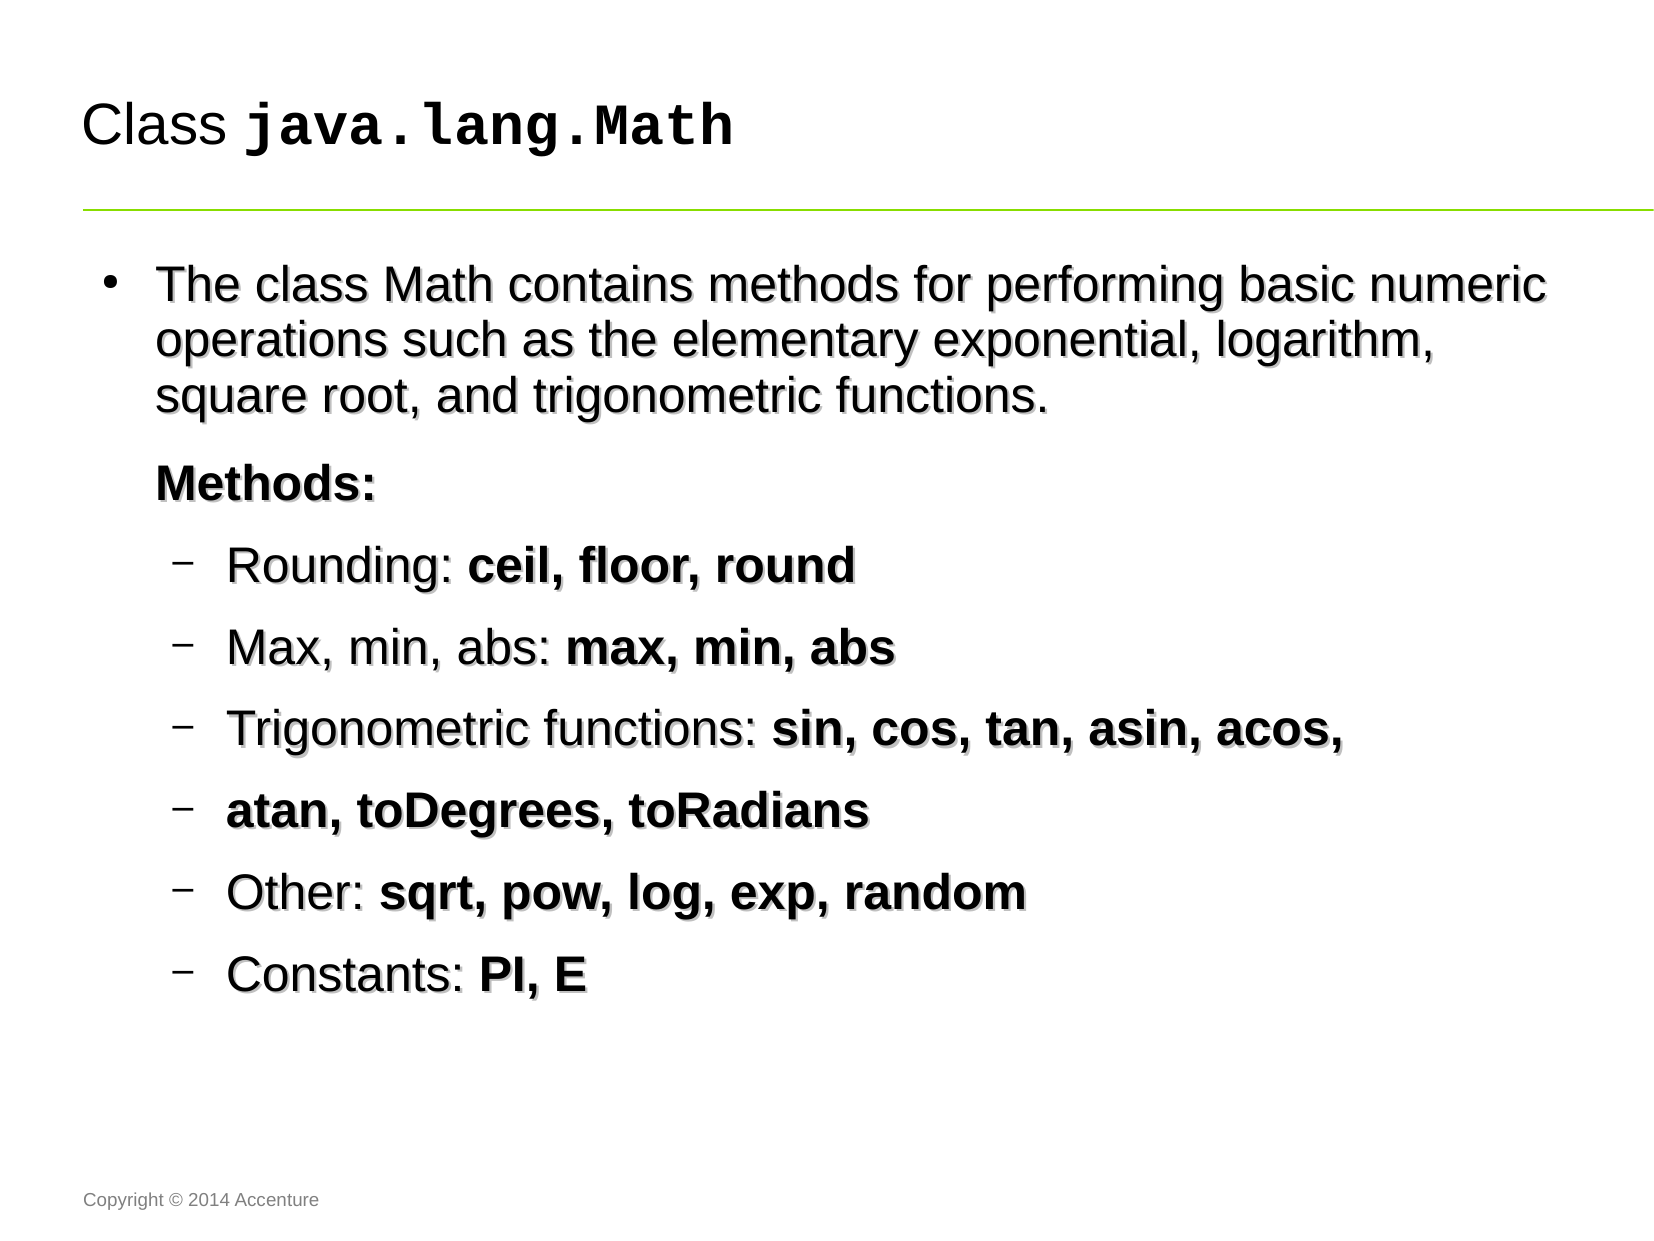

# Class java.lang.Math
The class Math contains methods for performing basic numeric operations such as the elementary exponential, logarithm, square root, and trigonometric functions.
Methods:
Rounding: ceil, floor, round
Max, min, abs: max, min, abs
Trigonometric functions: sin, cos, tan, asin, acos,
atan, toDegrees, toRadians
Other: sqrt, pow, log, exp, random
Constants: PI, E